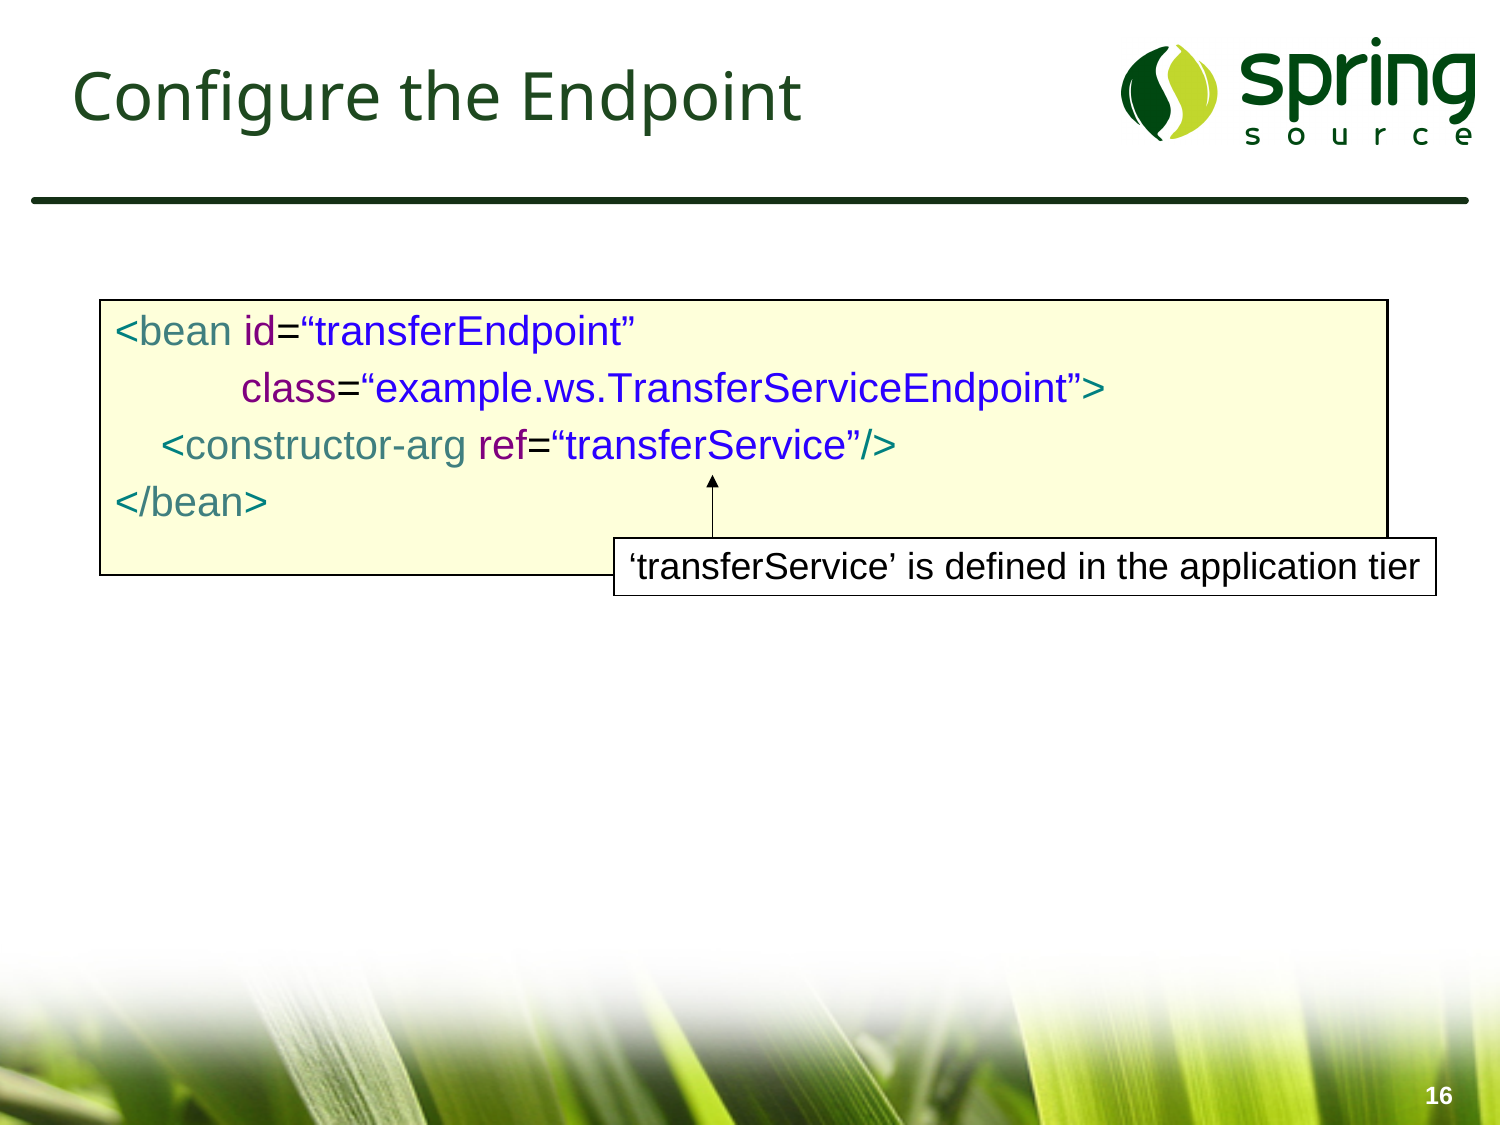

# Configure the Endpoint
<bean id=“transferEndpoint”
 class=“example.ws.TransferServiceEndpoint”>
 <constructor-arg ref=“transferService”/>
</bean>
‘transferService’ is defined in the application tier